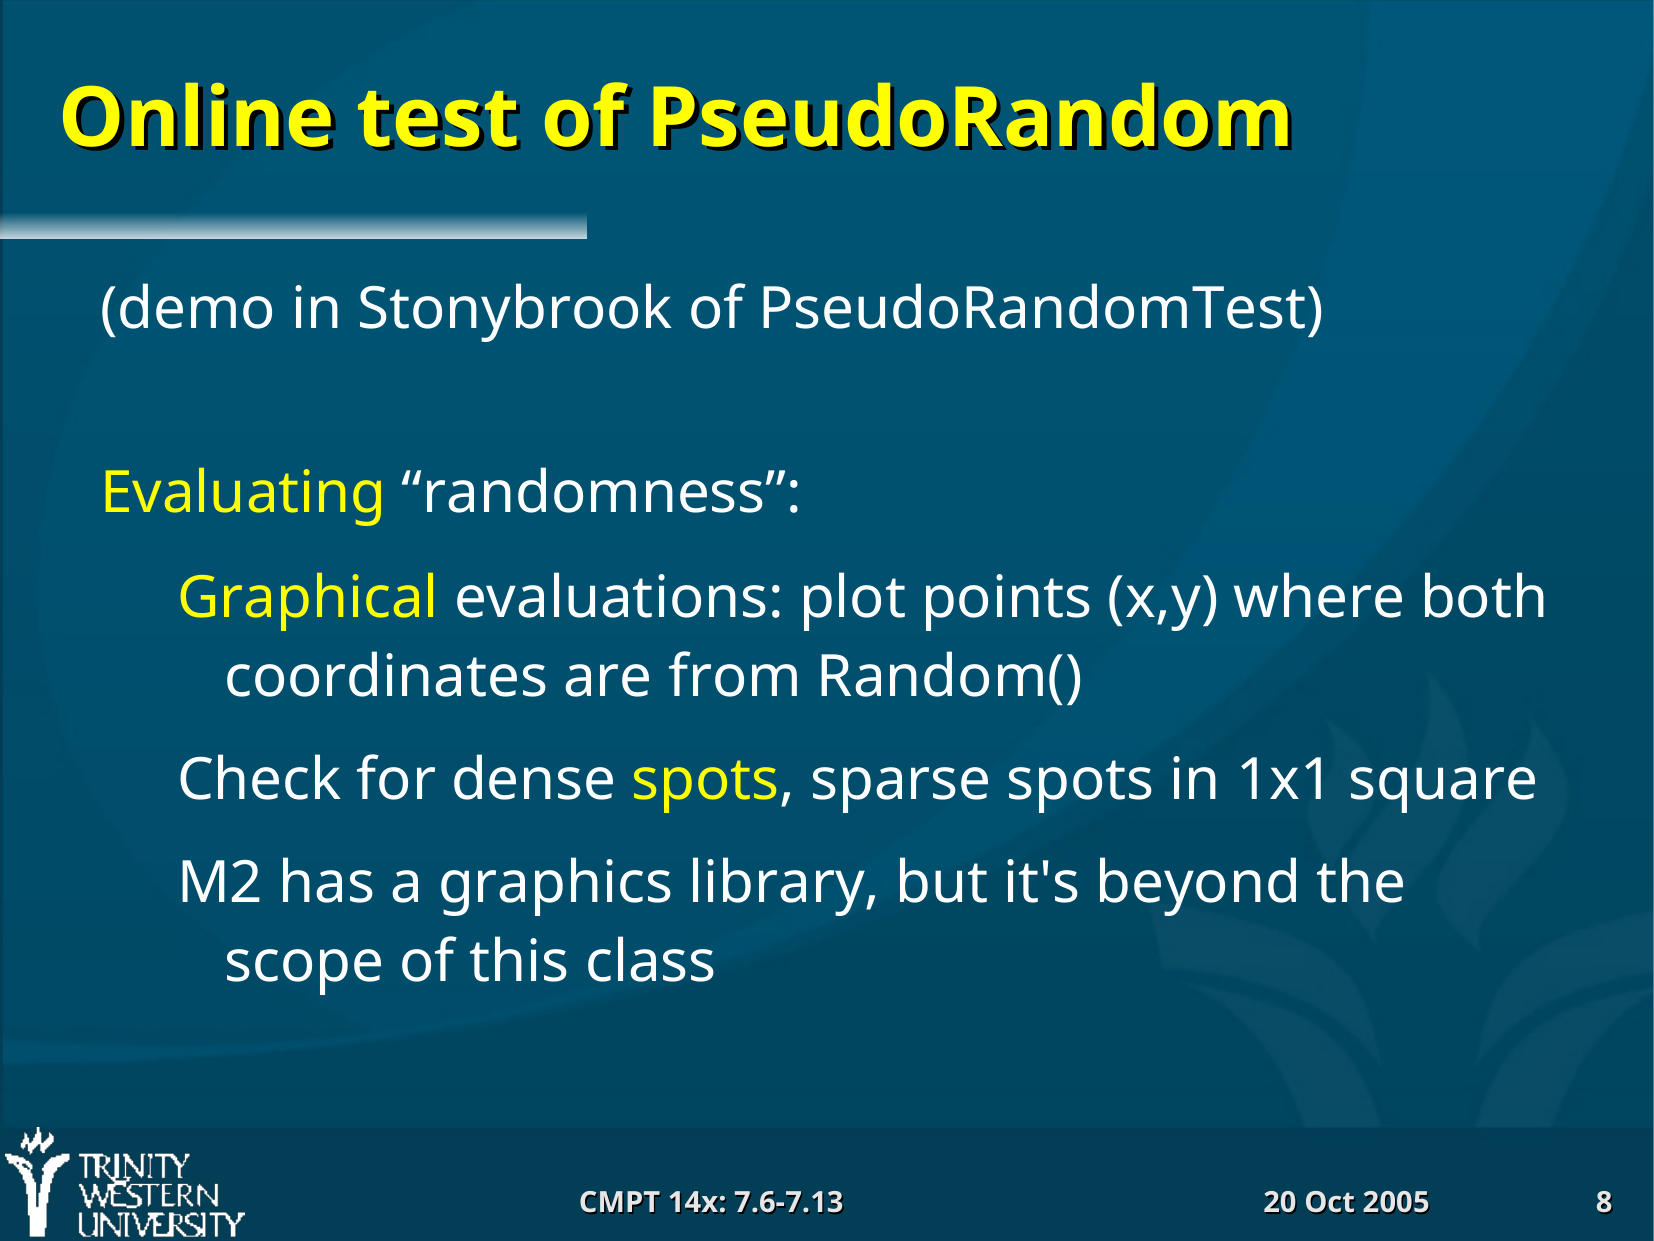

# Online test of PseudoRandom
(demo in Stonybrook of PseudoRandomTest)
Evaluating “randomness”:
Graphical evaluations: plot points (x,y) where both coordinates are from Random()
Check for dense spots, sparse spots in 1x1 square
M2 has a graphics library, but it's beyond the scope of this class
CMPT 14x: 7.6-7.13
20 Oct 2005
8